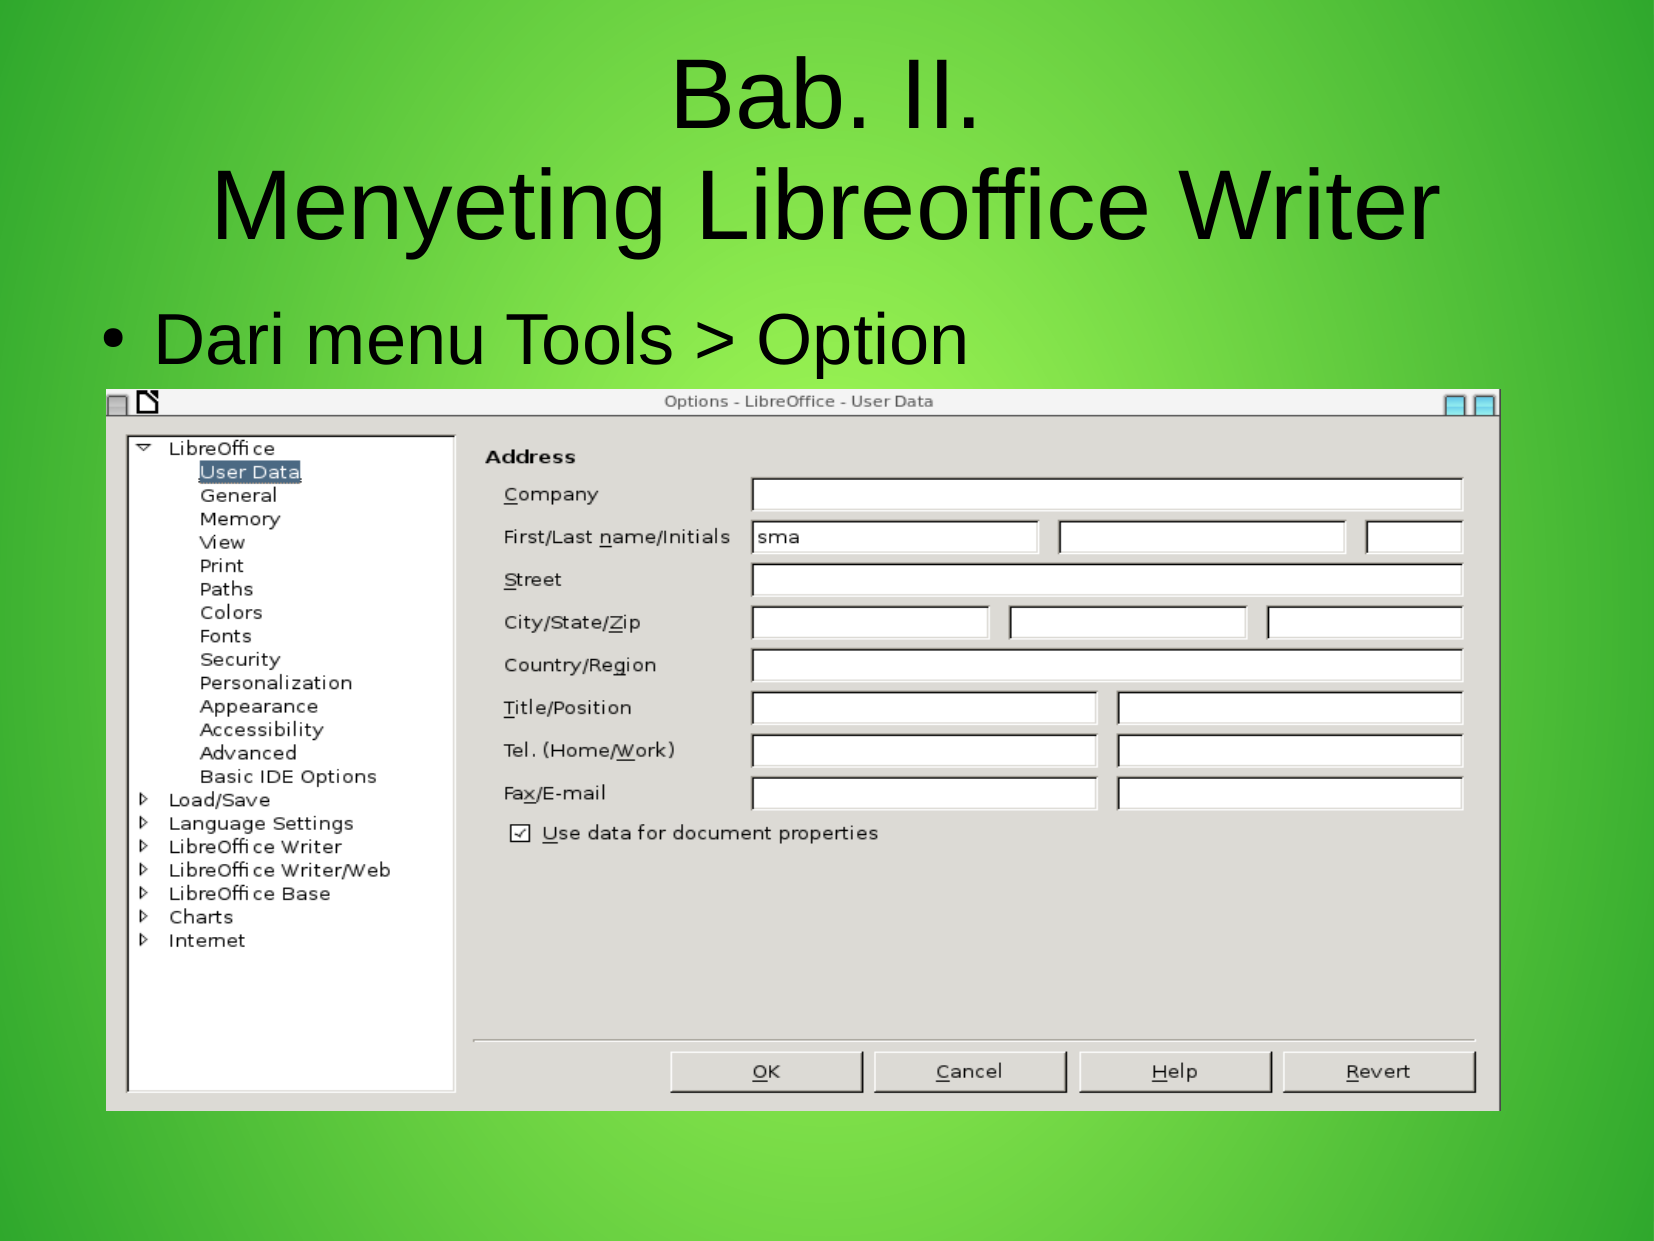

# Bab. II. Menyeting Libreoffice Writer
Dari menu Tools > Option